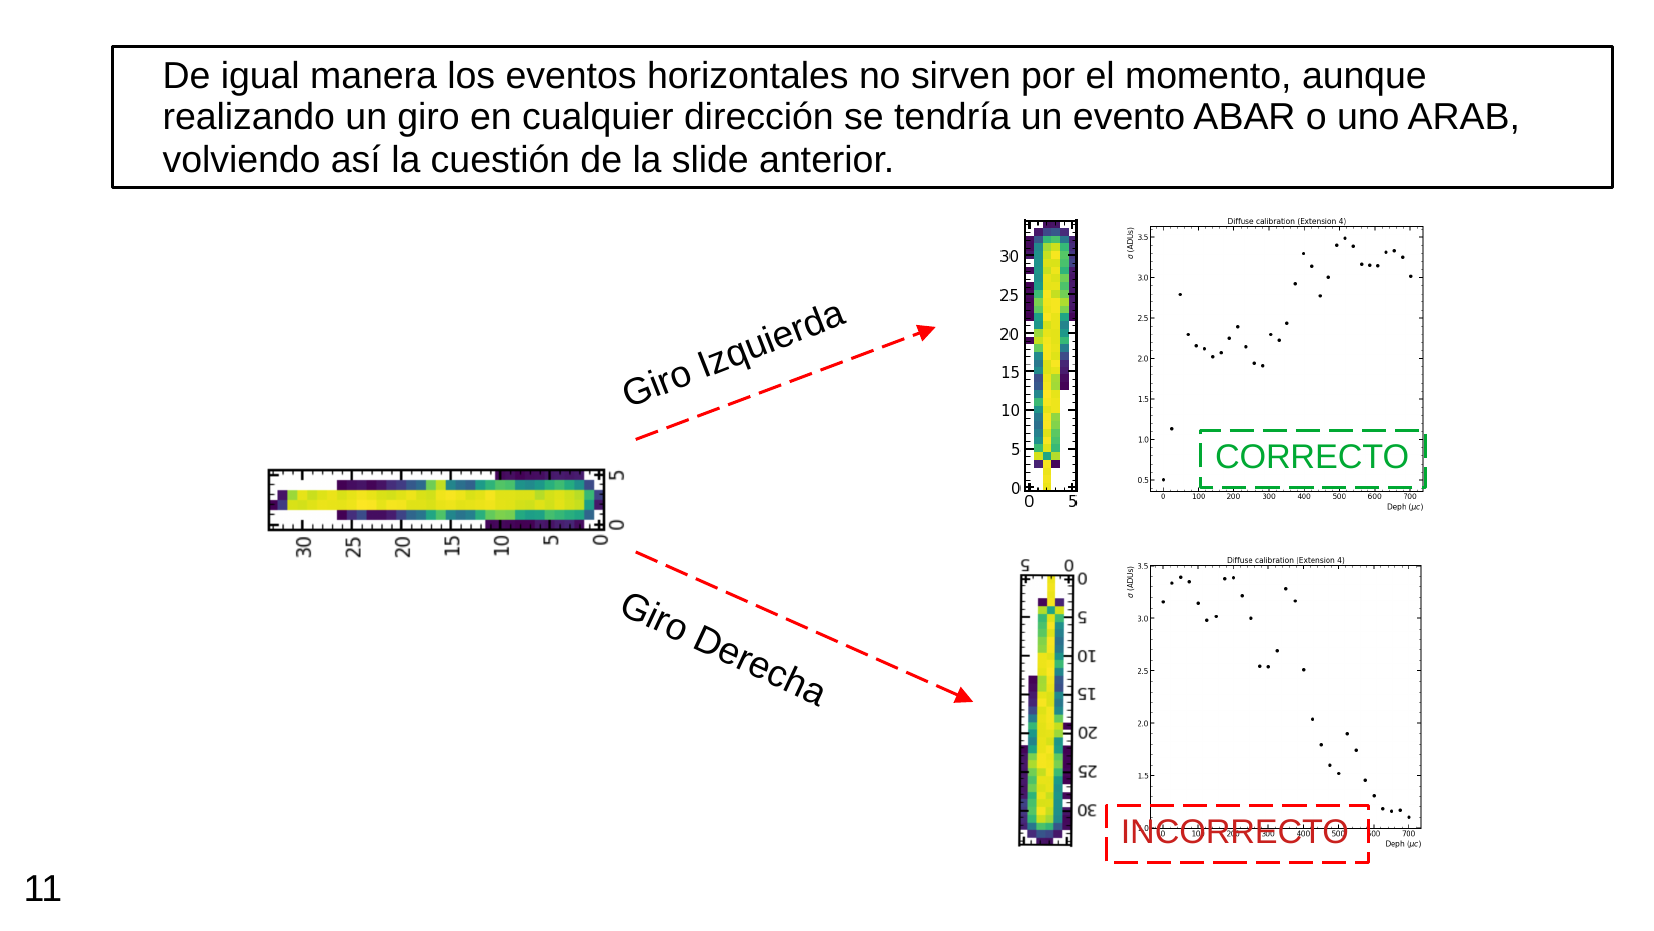

De igual manera los eventos horizontales no sirven por el momento, aunque realizando un giro en cualquier dirección se tendría un evento ABAR o uno ARAB, volviendo así la cuestión de la slide anterior.
Giro Izquierda
CORRECTO
Giro Derecha
INCORRECTO